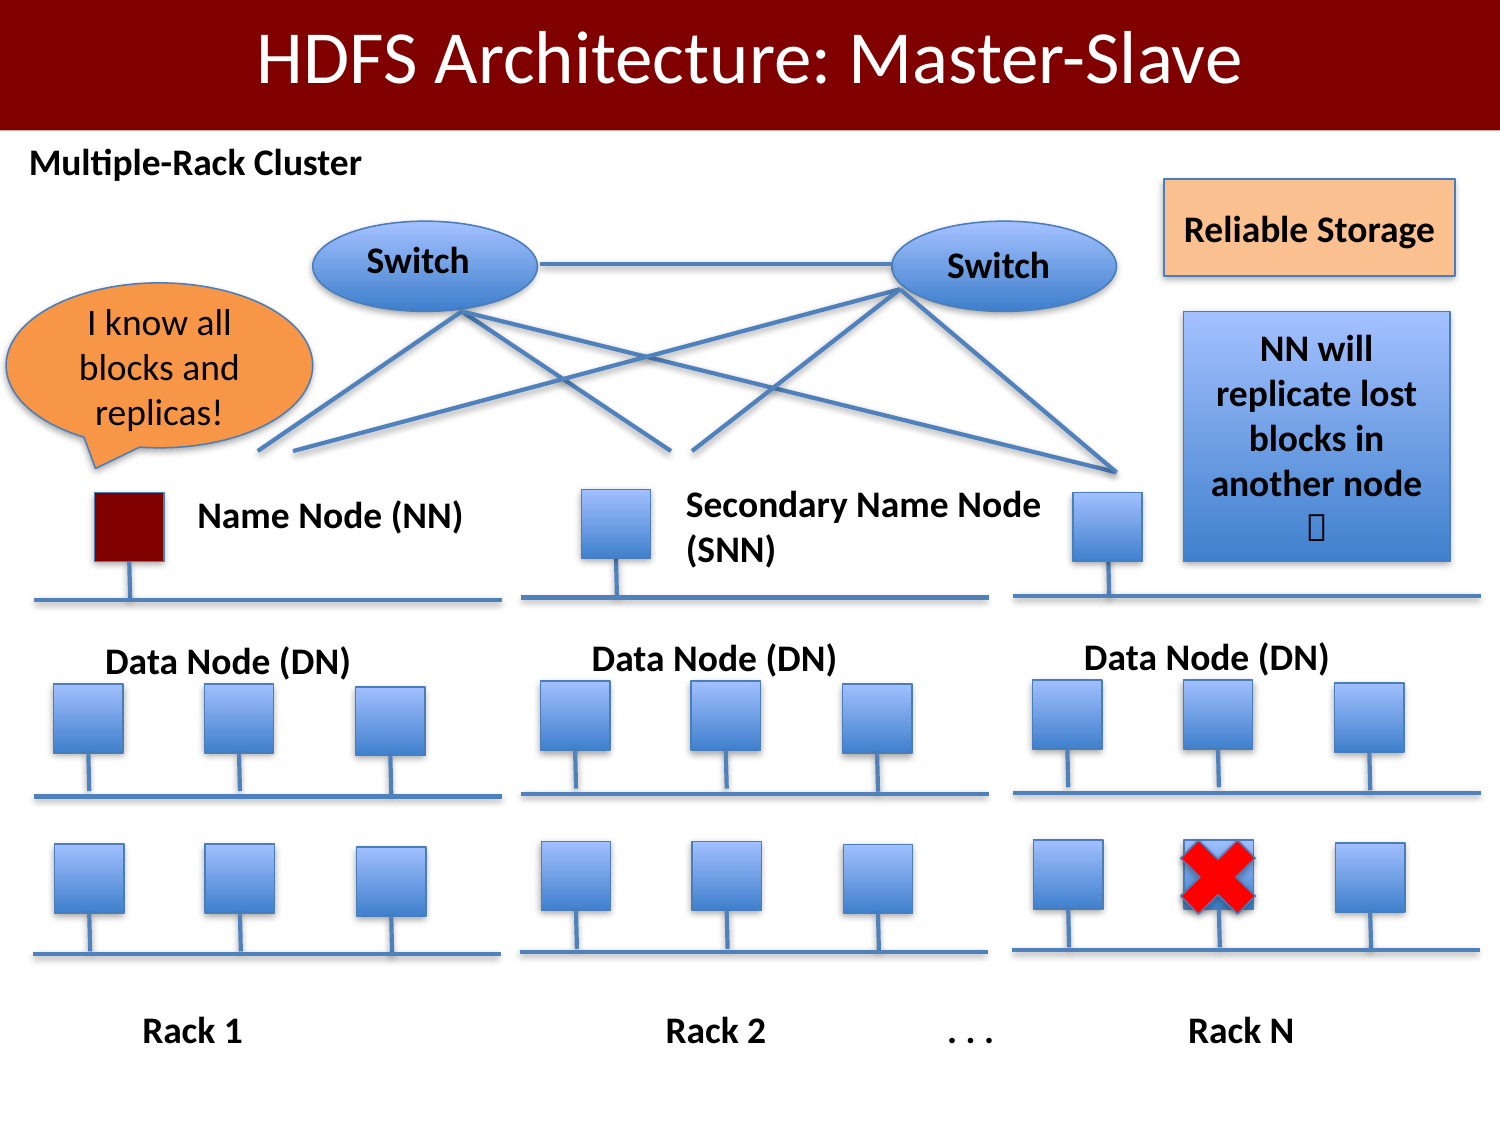

# HDFS Architecture: Master-Slave
Multiple-Rack Cluster
Reliable Storage
Switch
Switch
I know all blocks and replicas!
NN will replicate lost blocks in another node 
Secondary Name Node (SNN)
Name Node (NN)
Data Node (DN)
Data Node (DN)
Data Node (DN)
Rack 1
Rack 2
. . .
Rack N